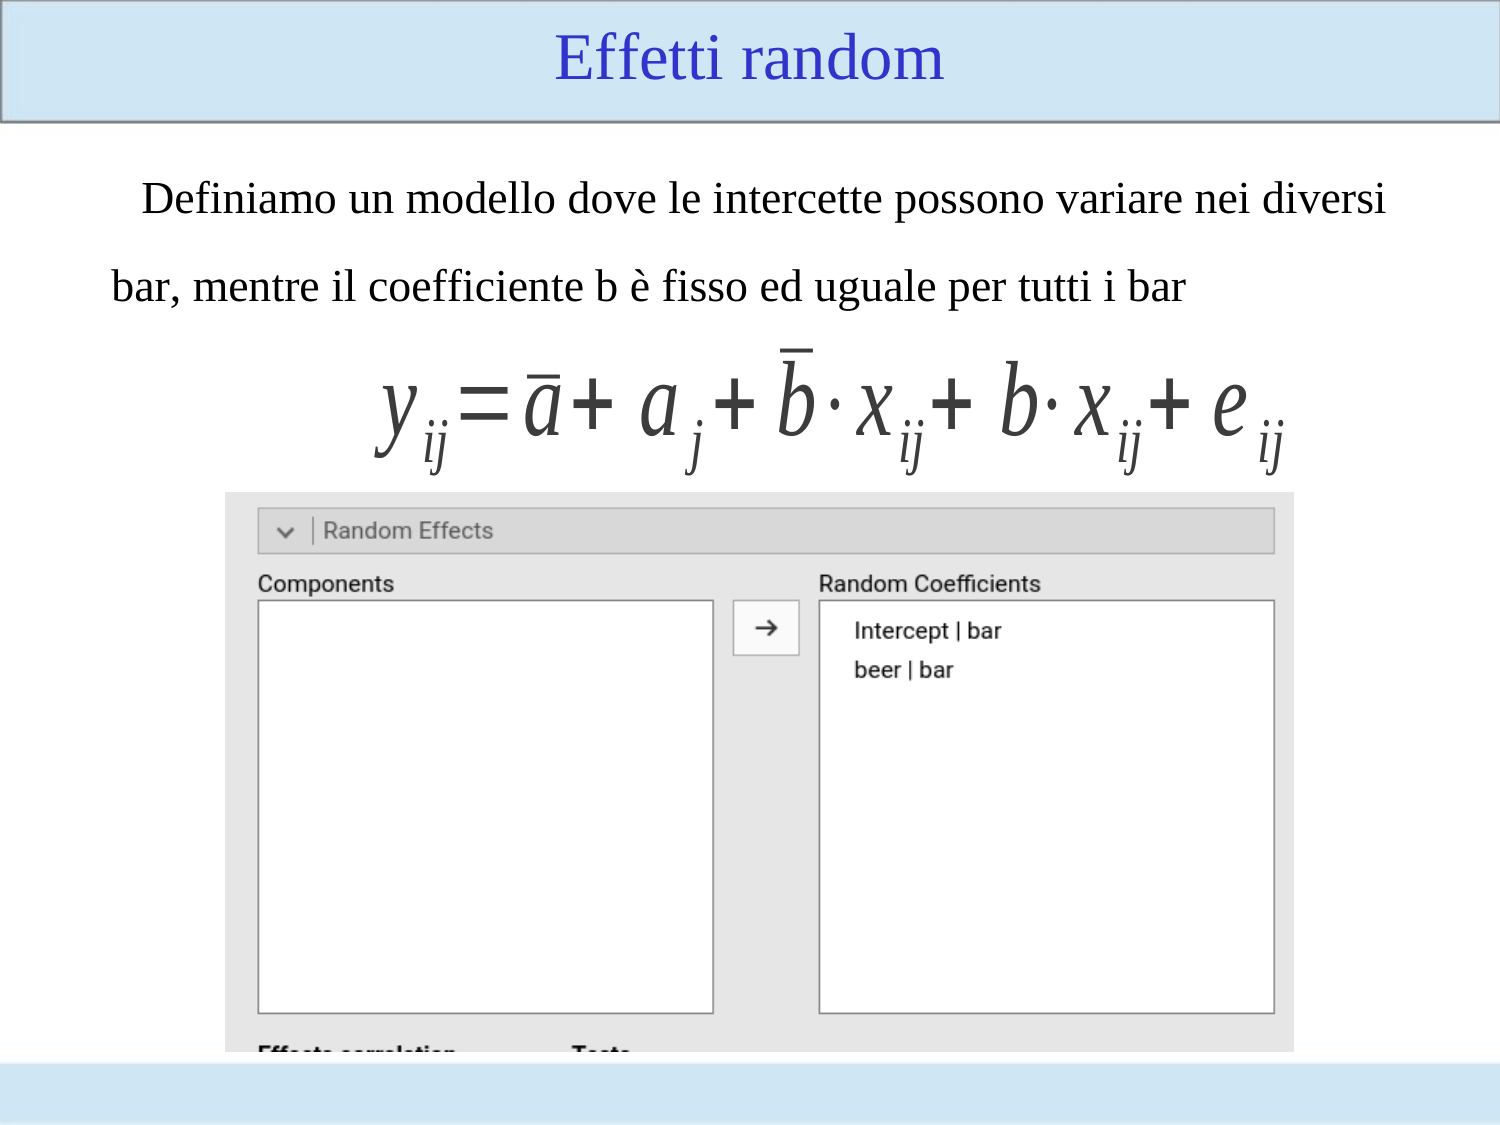

# Effetti random
Definiamo un modello dove le intercette possono variare nei diversi bar, mentre il coefficiente b è fisso ed uguale per tutti i bar
58